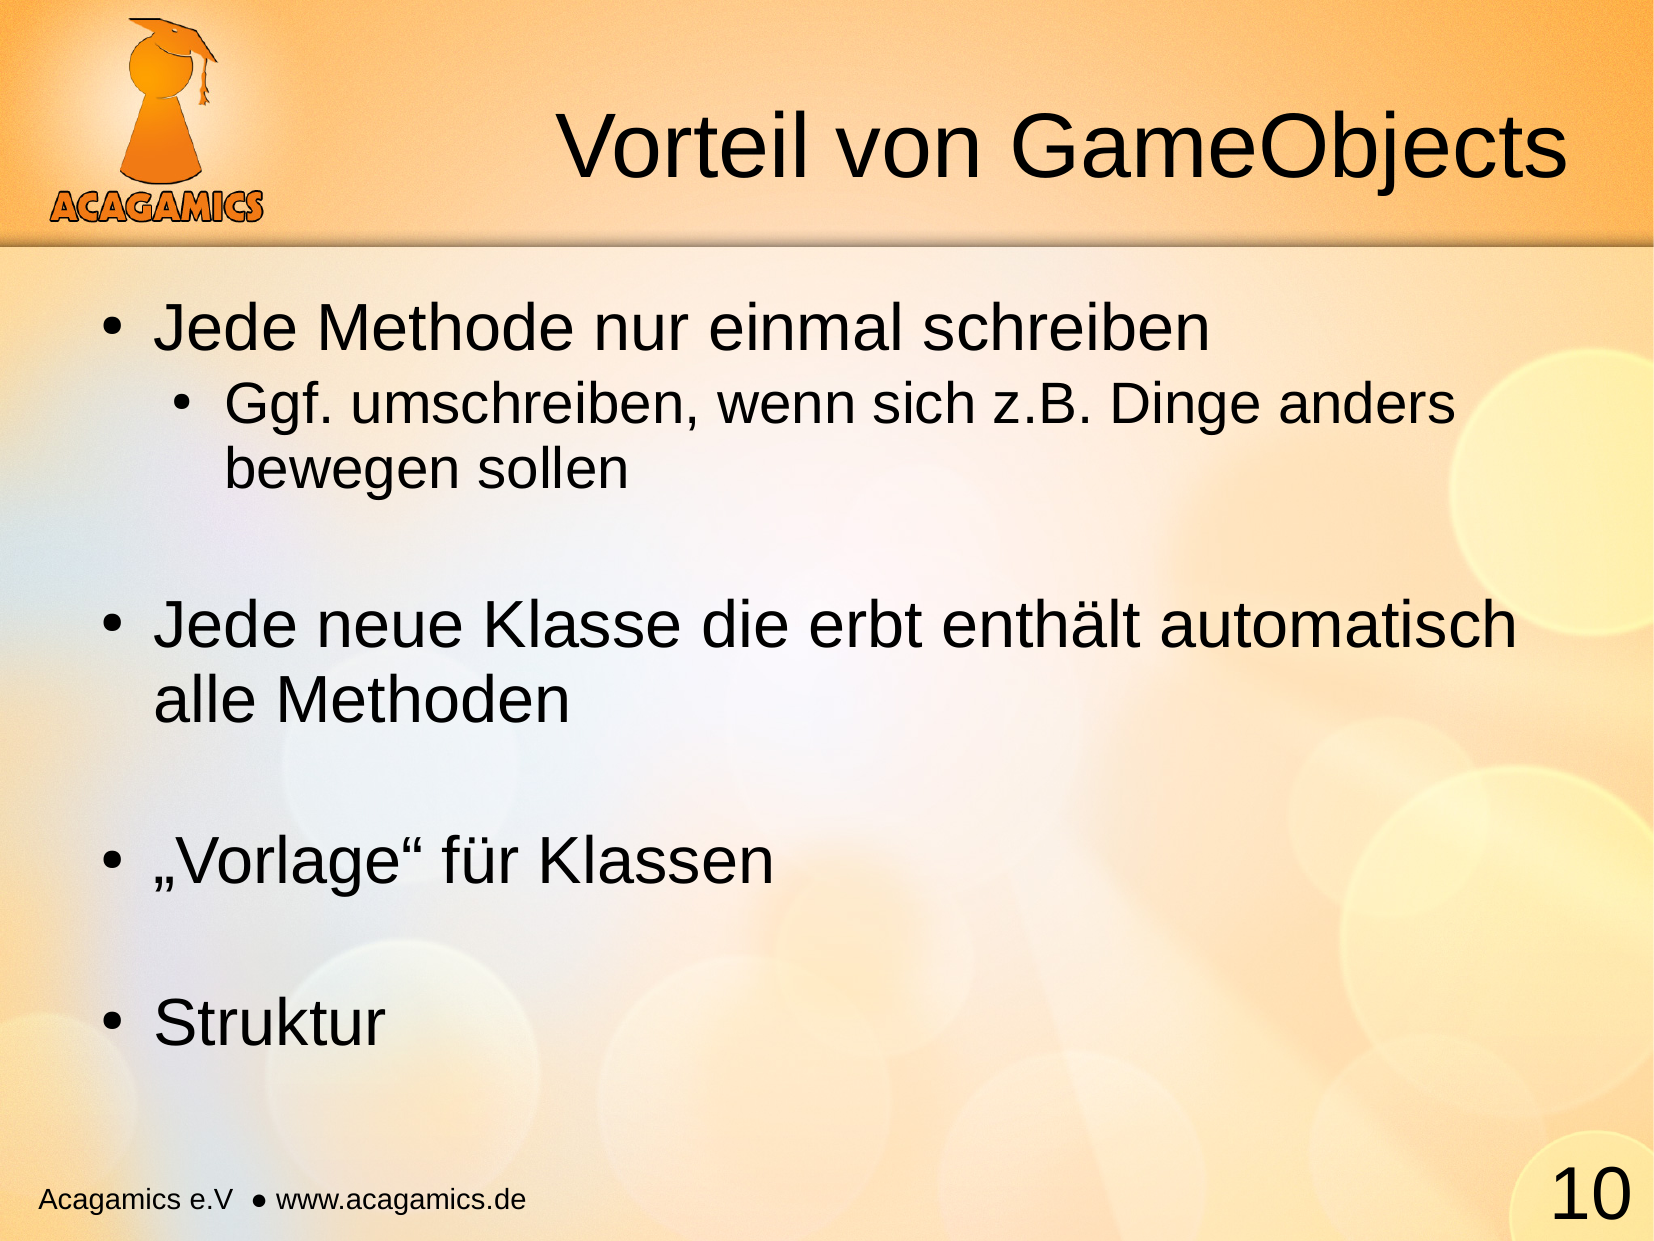

# Vorteil von GameObjects
Jede Methode nur einmal schreiben
Ggf. umschreiben, wenn sich z.B. Dinge anders bewegen sollen
Jede neue Klasse die erbt enthält automatisch alle Methoden
„Vorlage“ für Klassen
Struktur
10